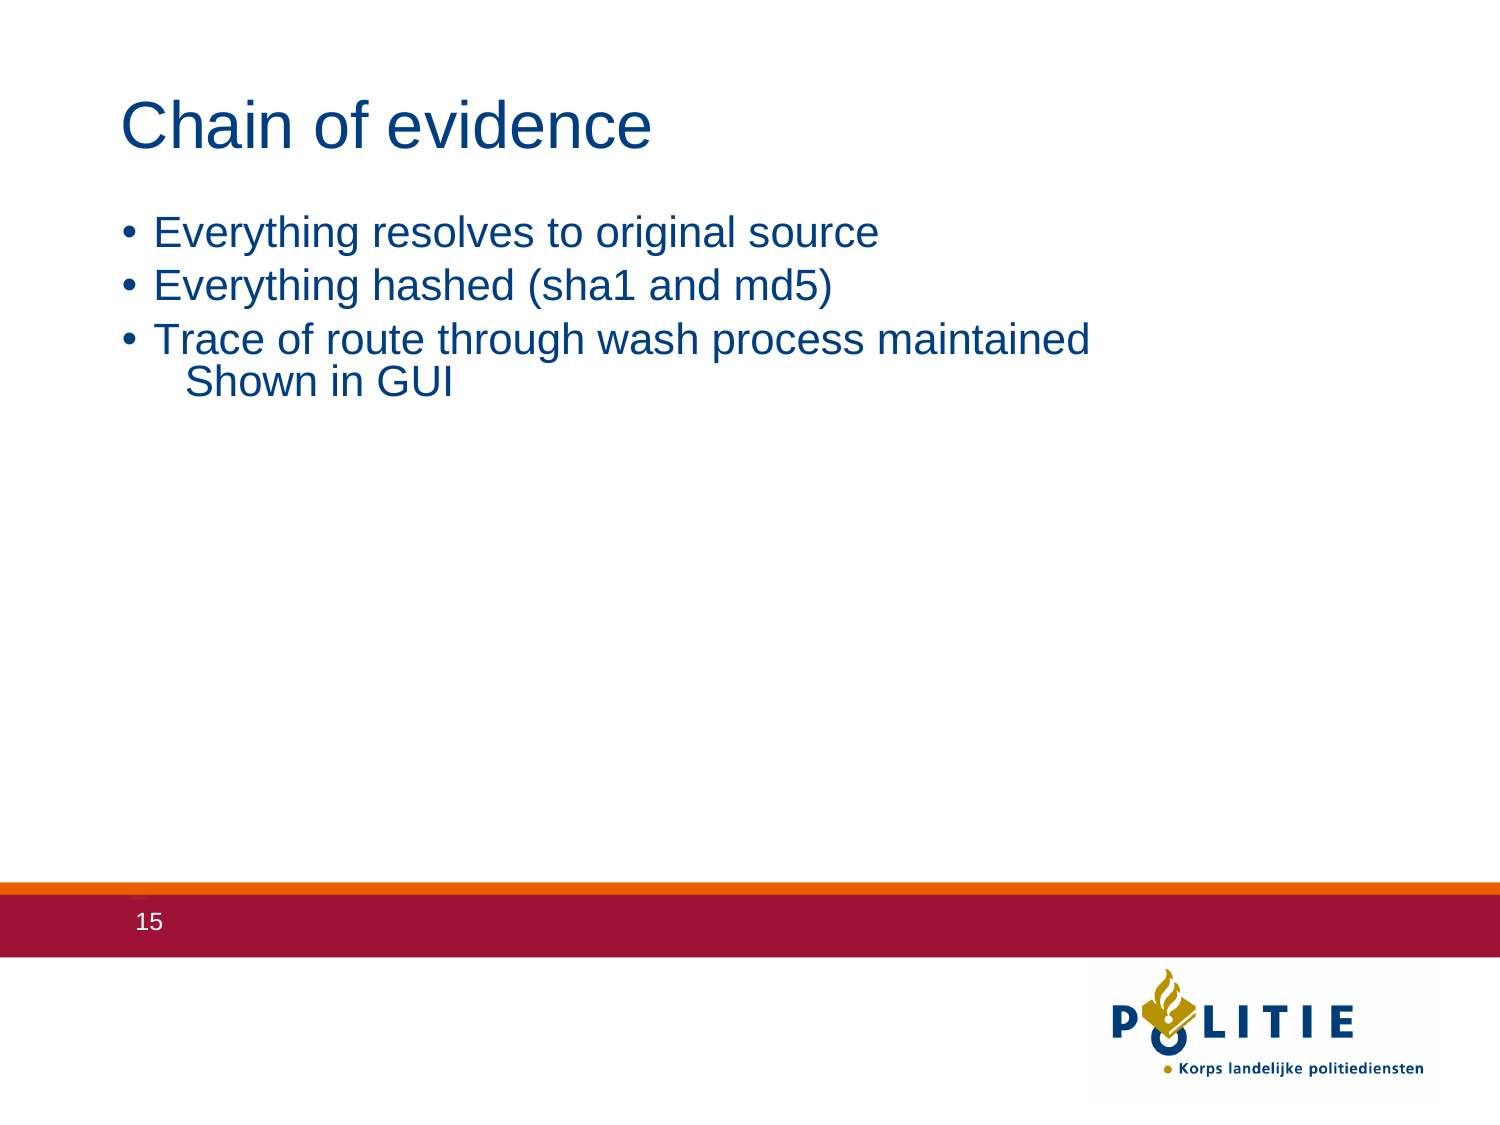

# Chain of evidence
Everything resolves to original source
Everything hashed (sha1 and md5)
Trace of route through wash process maintained
Shown in GUI